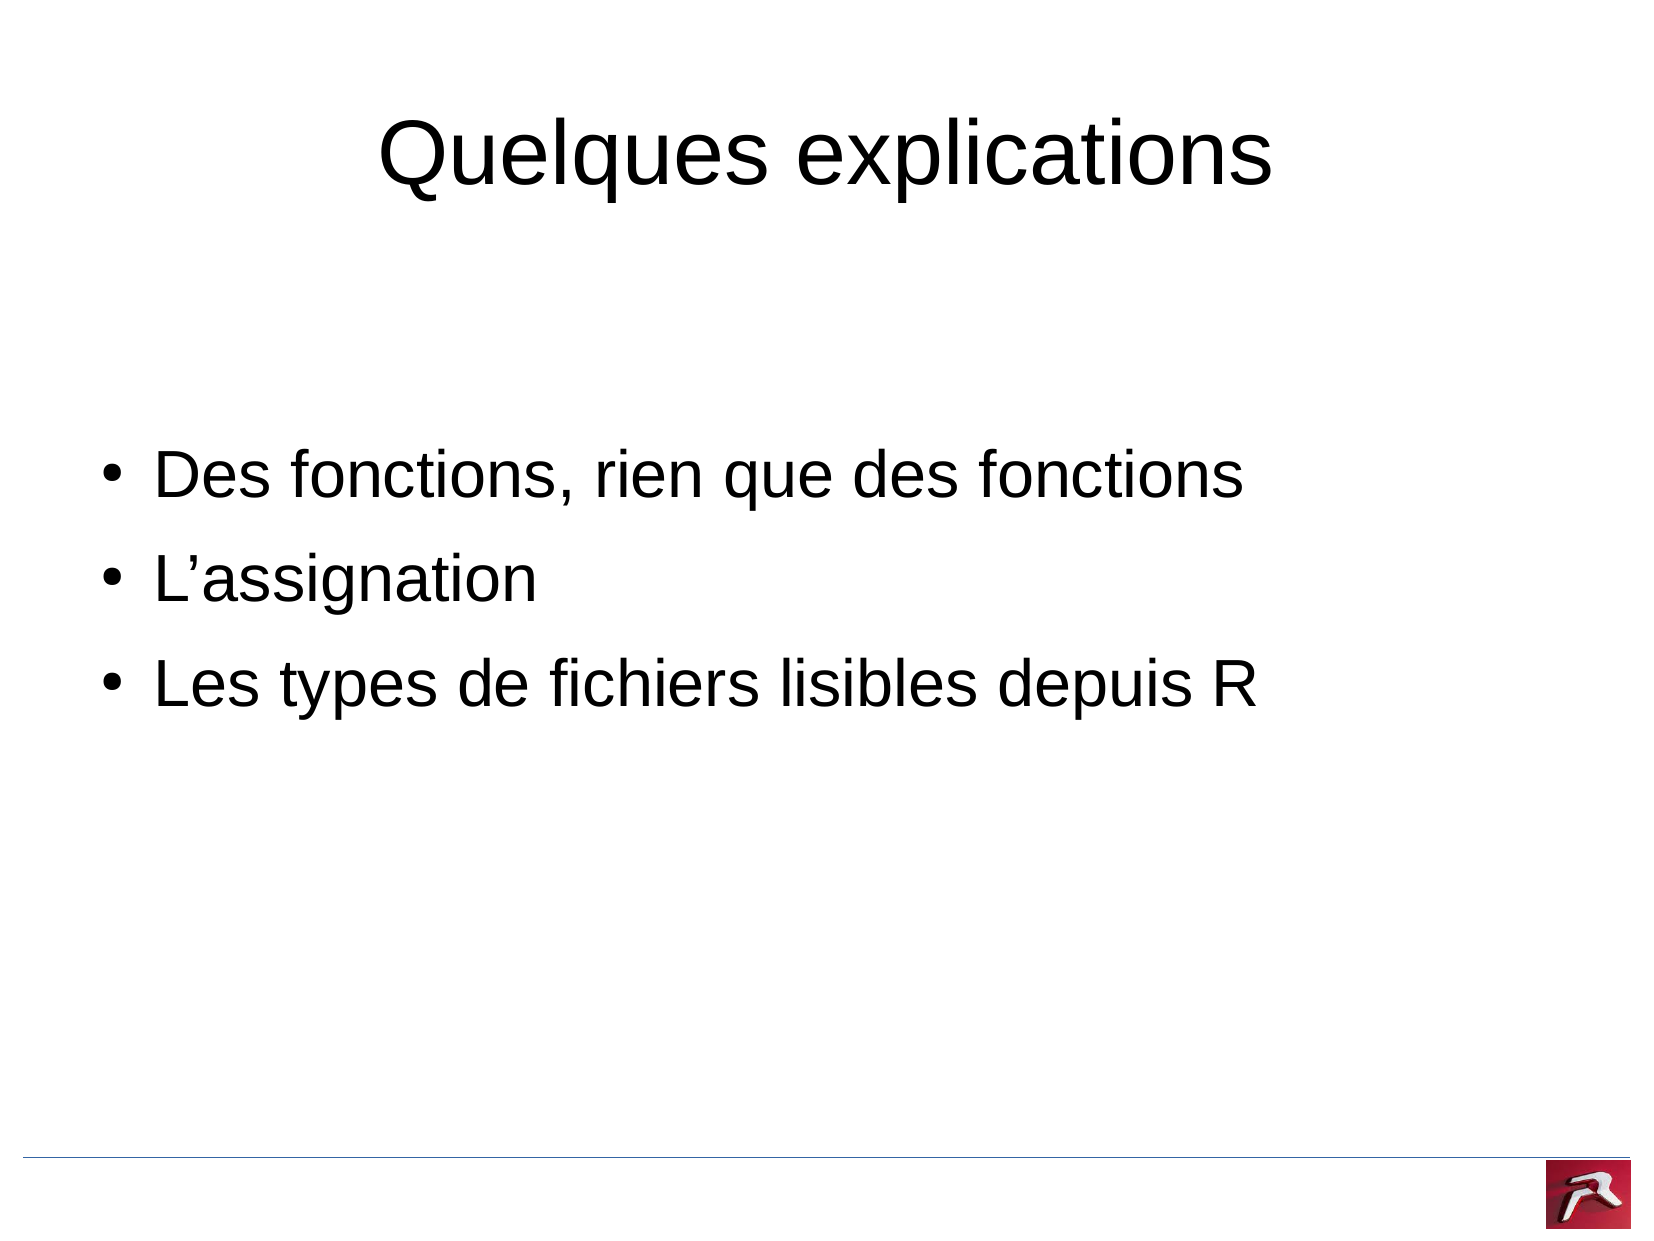

# Quelques explications
Des fonctions, rien que des fonctions
L’assignation
Les types de fichiers lisibles depuis R